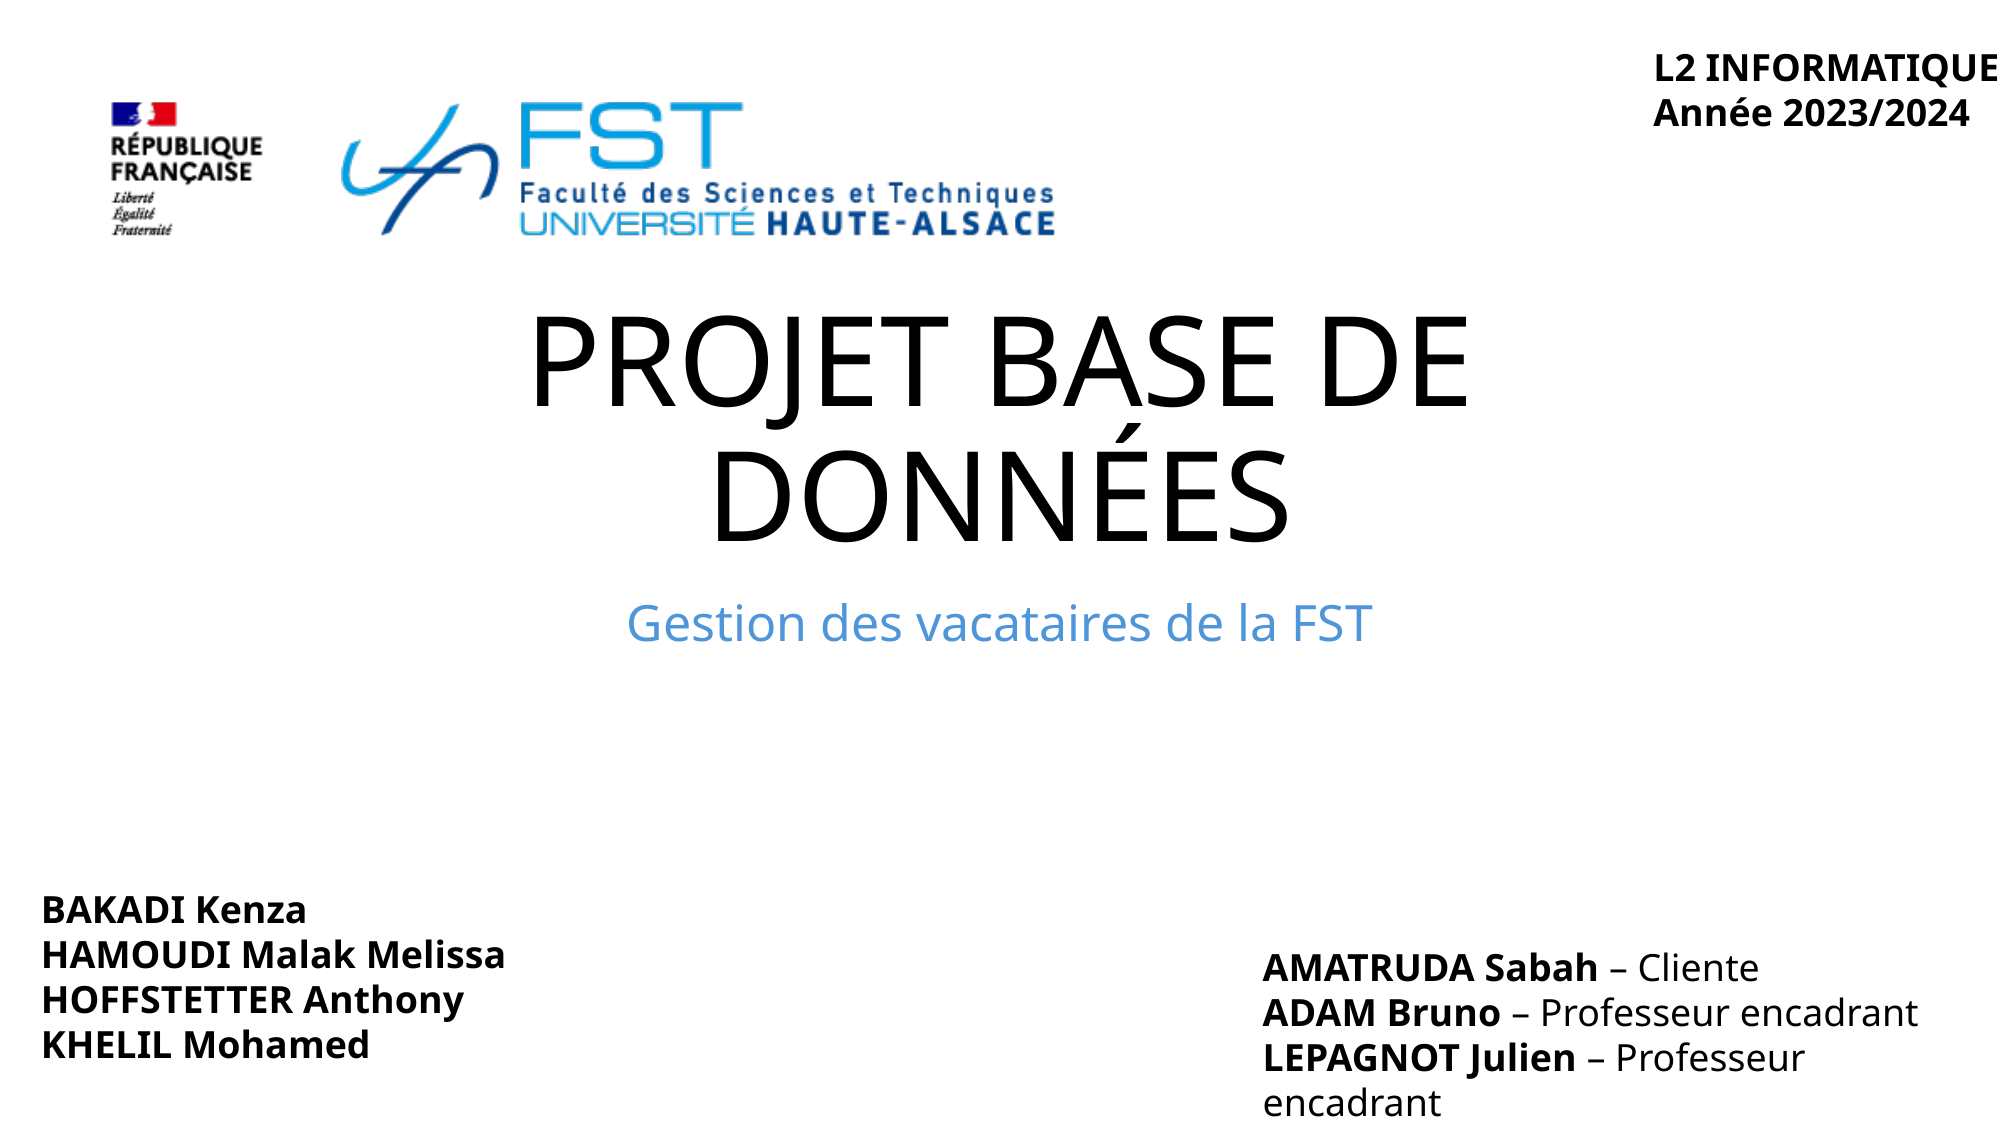

L2 INFORMATIQUE
Année 2023/2024
# PROJET BASE DE DONNÉES
Gestion des vacataires de la FST
BAKADI Kenza
HAMOUDI Malak Melissa
HOFFSTETTER Anthony
KHELIL Mohamed
AMATRUDA Sabah – Cliente
ADAM Bruno – Professeur encadrant
LEPAGNOT Julien – Professeur encadrant